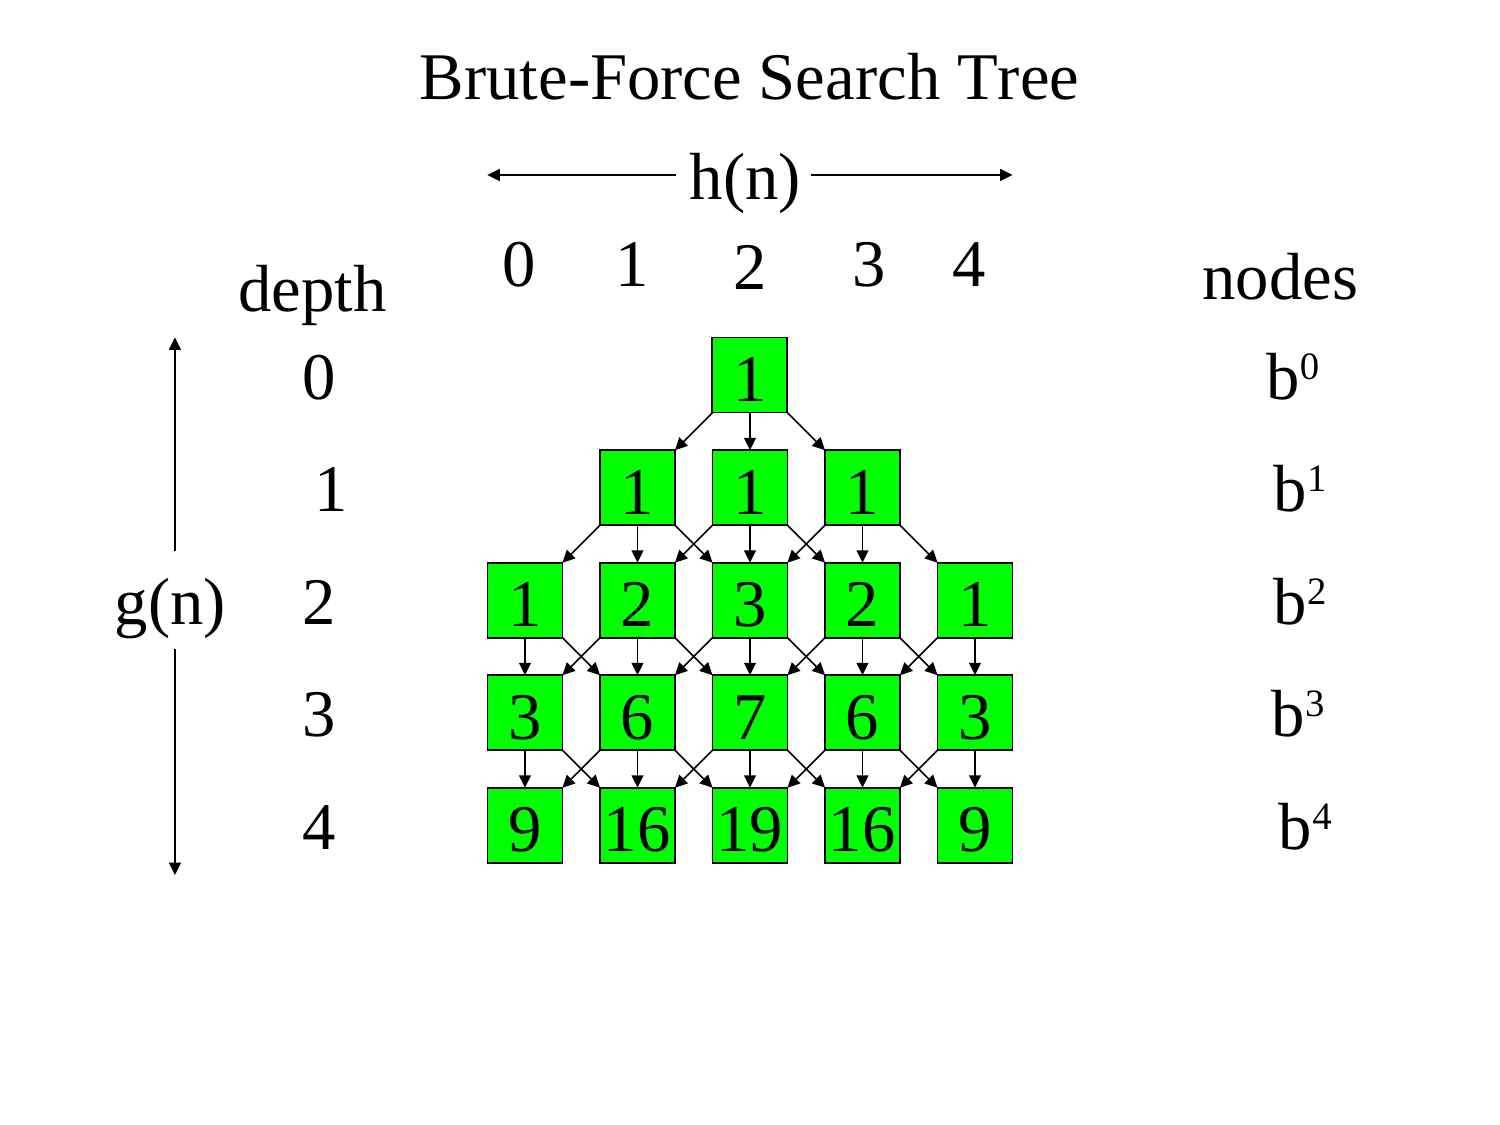

Brute-Force Search Tree
h(n)
0
1
3
4
2
nodes
depth
0
1
2
3
4
b0
b1
b2
b3
b4
1
1
1
1
g(n)
1
2
3
2
1
3
6
7
6
3
9
16
19
16
9